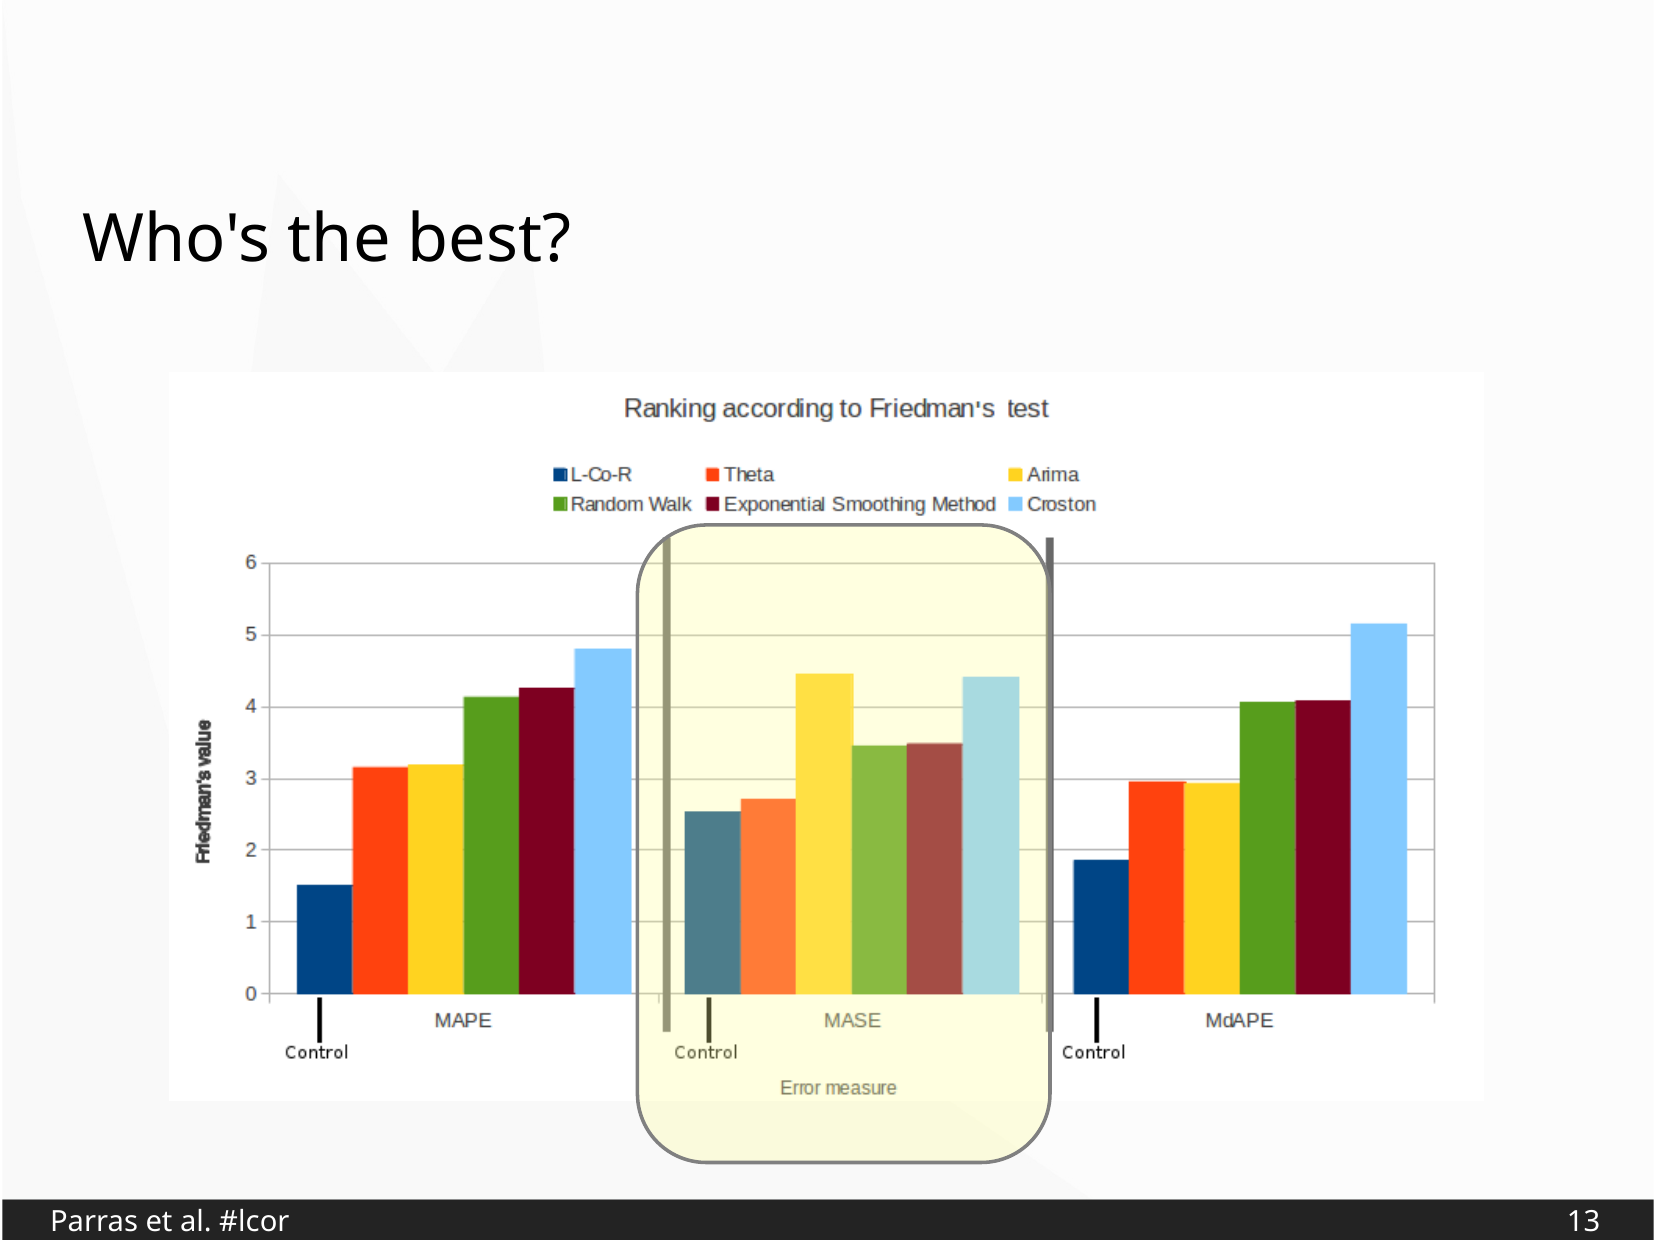

# Who's the best?
Parras et al. #lcor
13